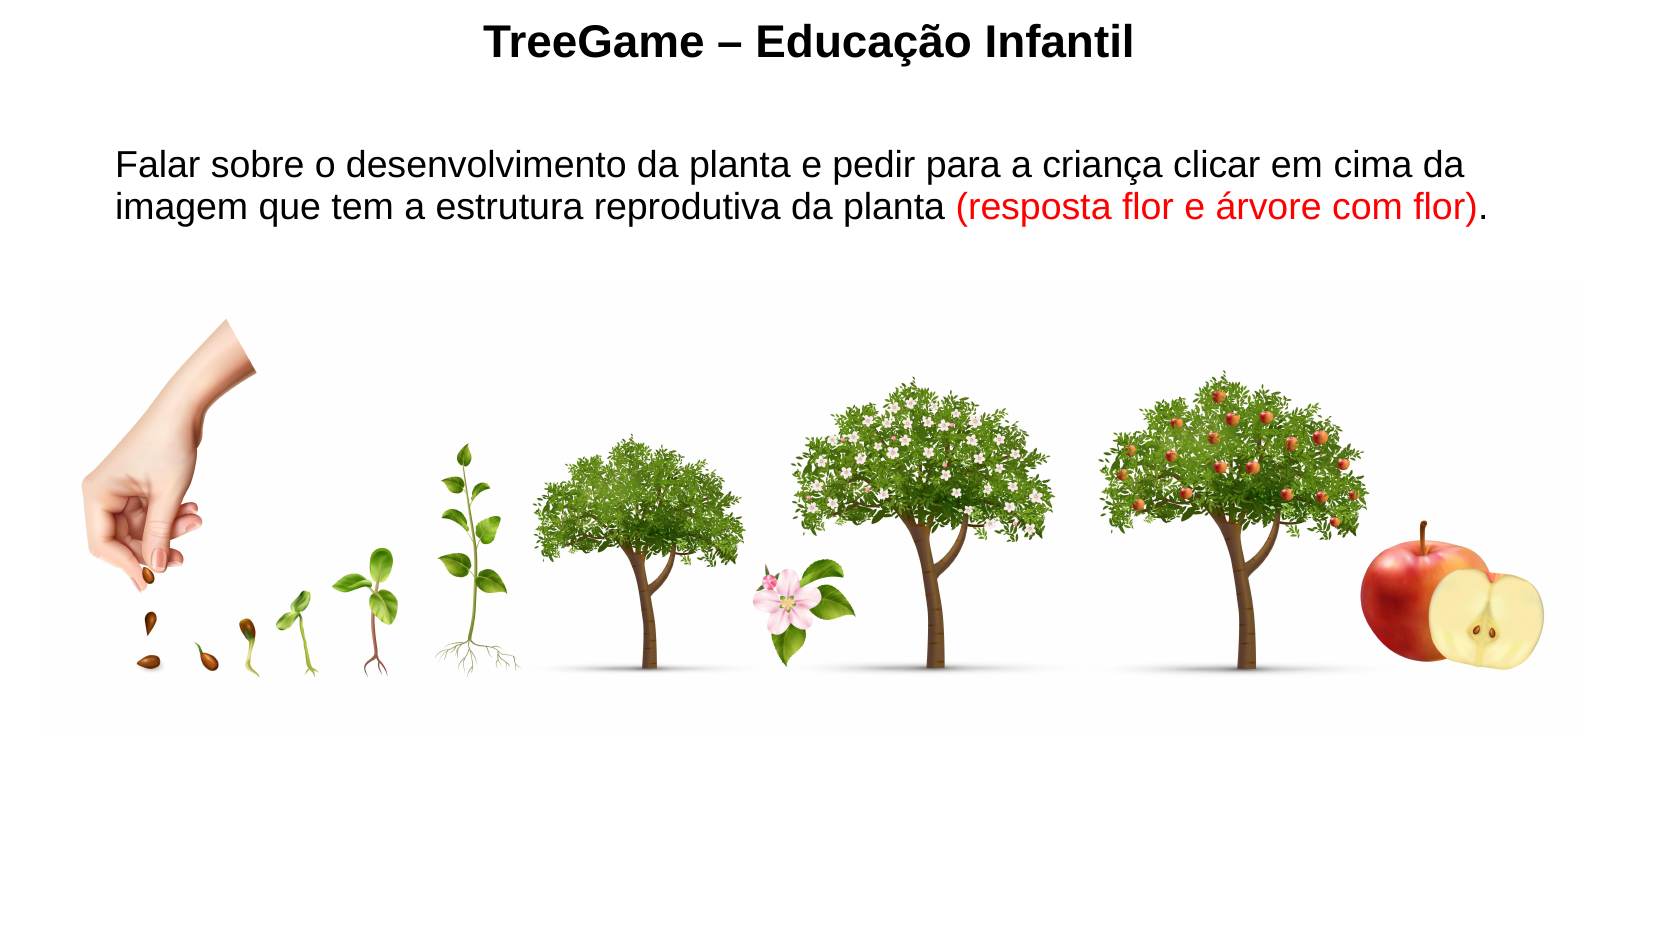

# TreeGame – Educação Infantil
Falar sobre o desenvolvimento da planta e pedir para a criança clicar em cima da imagem que tem a estrutura reprodutiva da planta (resposta flor e árvore com flor).